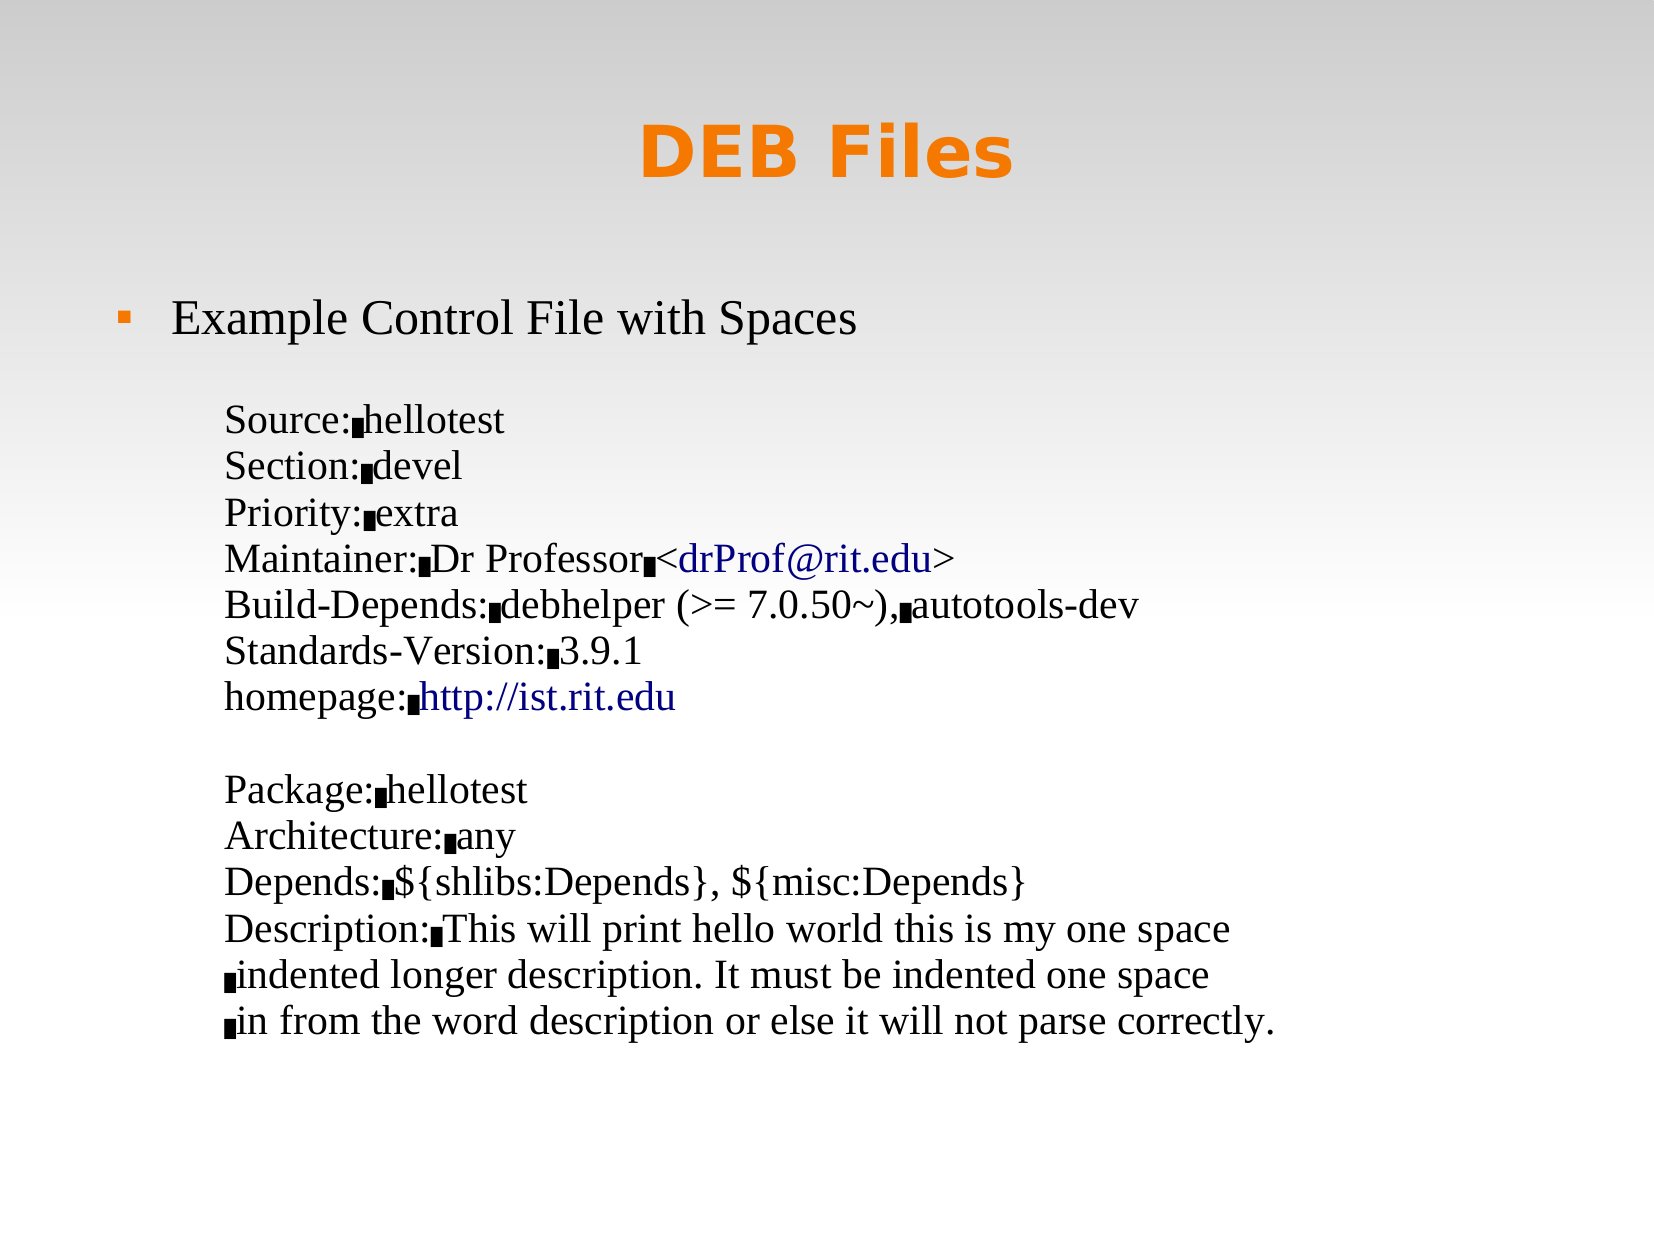

# DEB Files
Example Control File with Spaces
Source:█hellotest
Section:█devel
Priority:█extra
Maintainer:█Dr Professor█<drProf@rit.edu>
Build-Depends:█debhelper (>= 7.0.50~),█autotools-dev
Standards-Version:█3.9.1
homepage:█http://ist.rit.edu
Package:█hellotest
Architecture:█any
Depends:█${shlibs:Depends}, ${misc:Depends}
Description:█This will print hello world this is my one space
█indented longer description. It must be indented one space
█in from the word description or else it will not parse correctly.